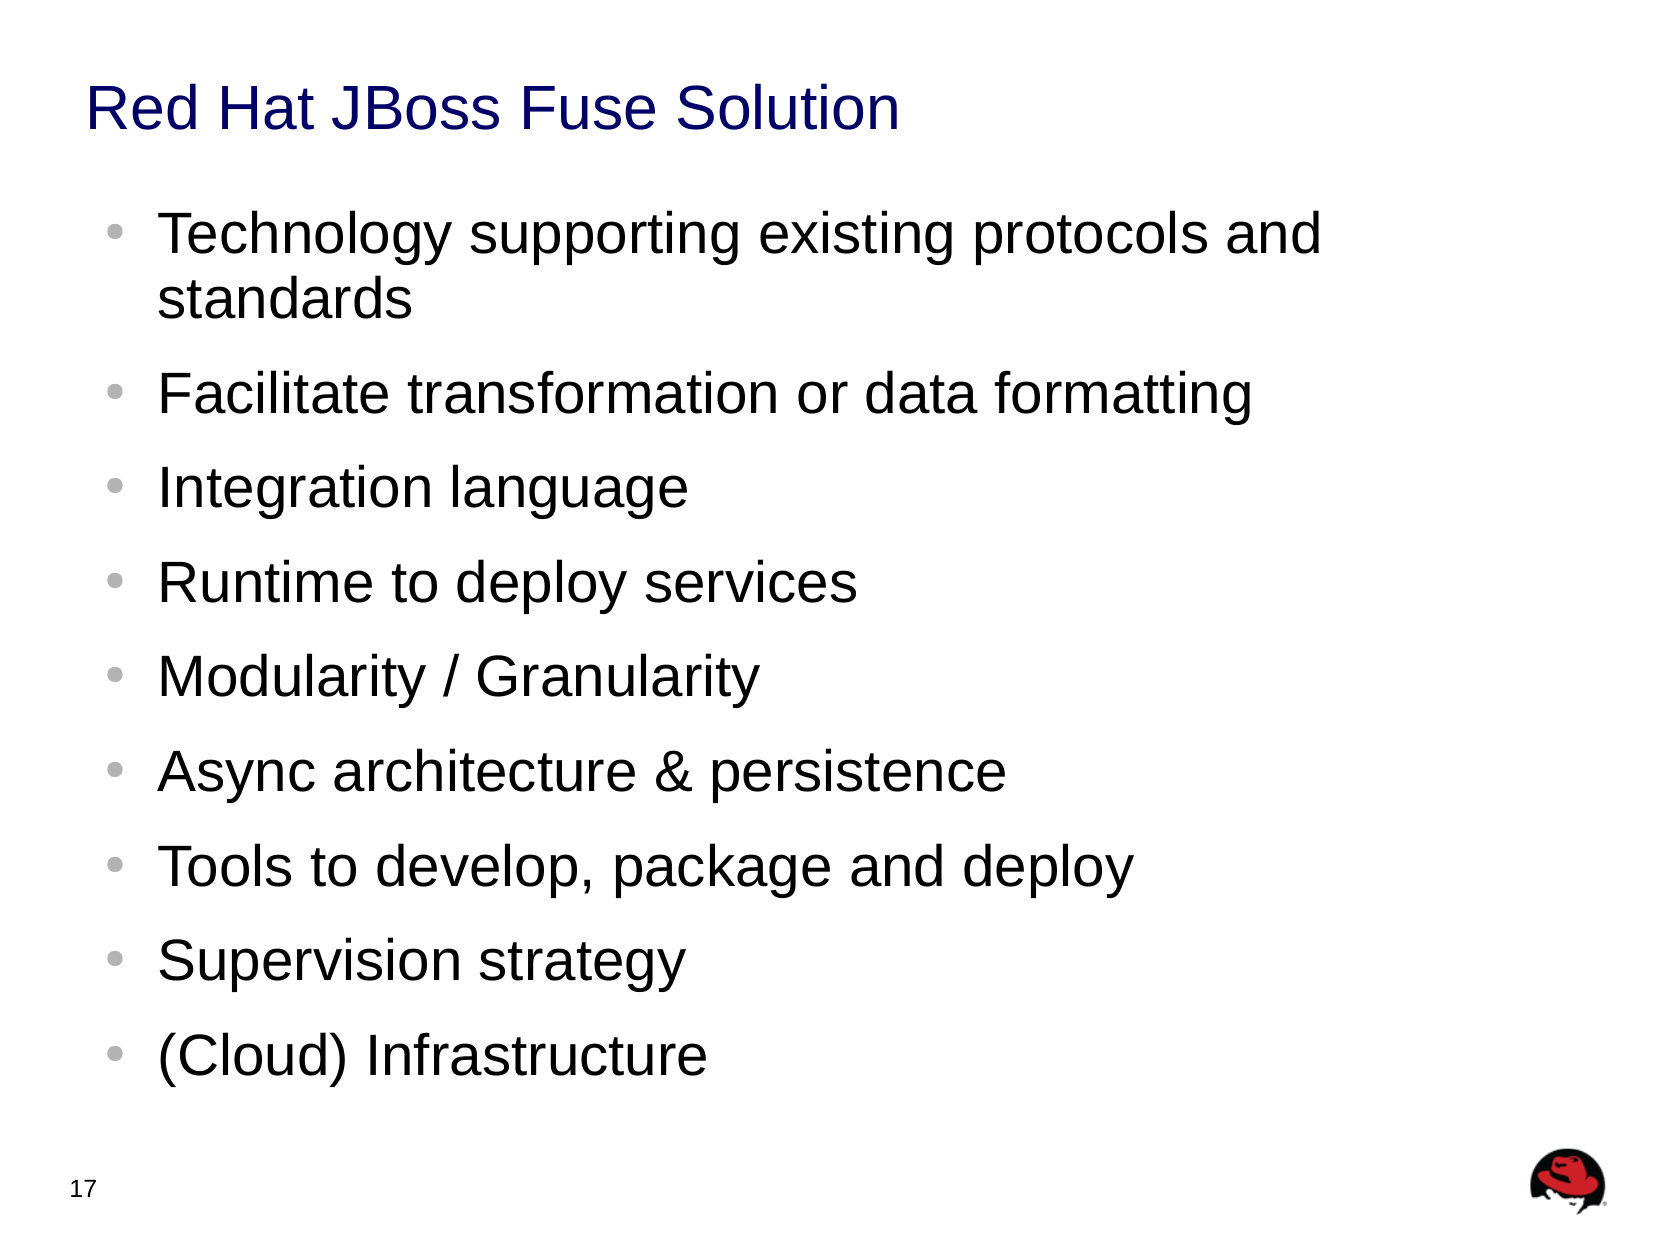

Red Hat JBoss Fuse Solution
# Technology supporting existing protocols and standards
Facilitate transformation or data formatting
Integration language
Runtime to deploy services
Modularity / Granularity
Async architecture & persistence
Tools to develop, package and deploy
Supervision strategy
(Cloud) Infrastructure